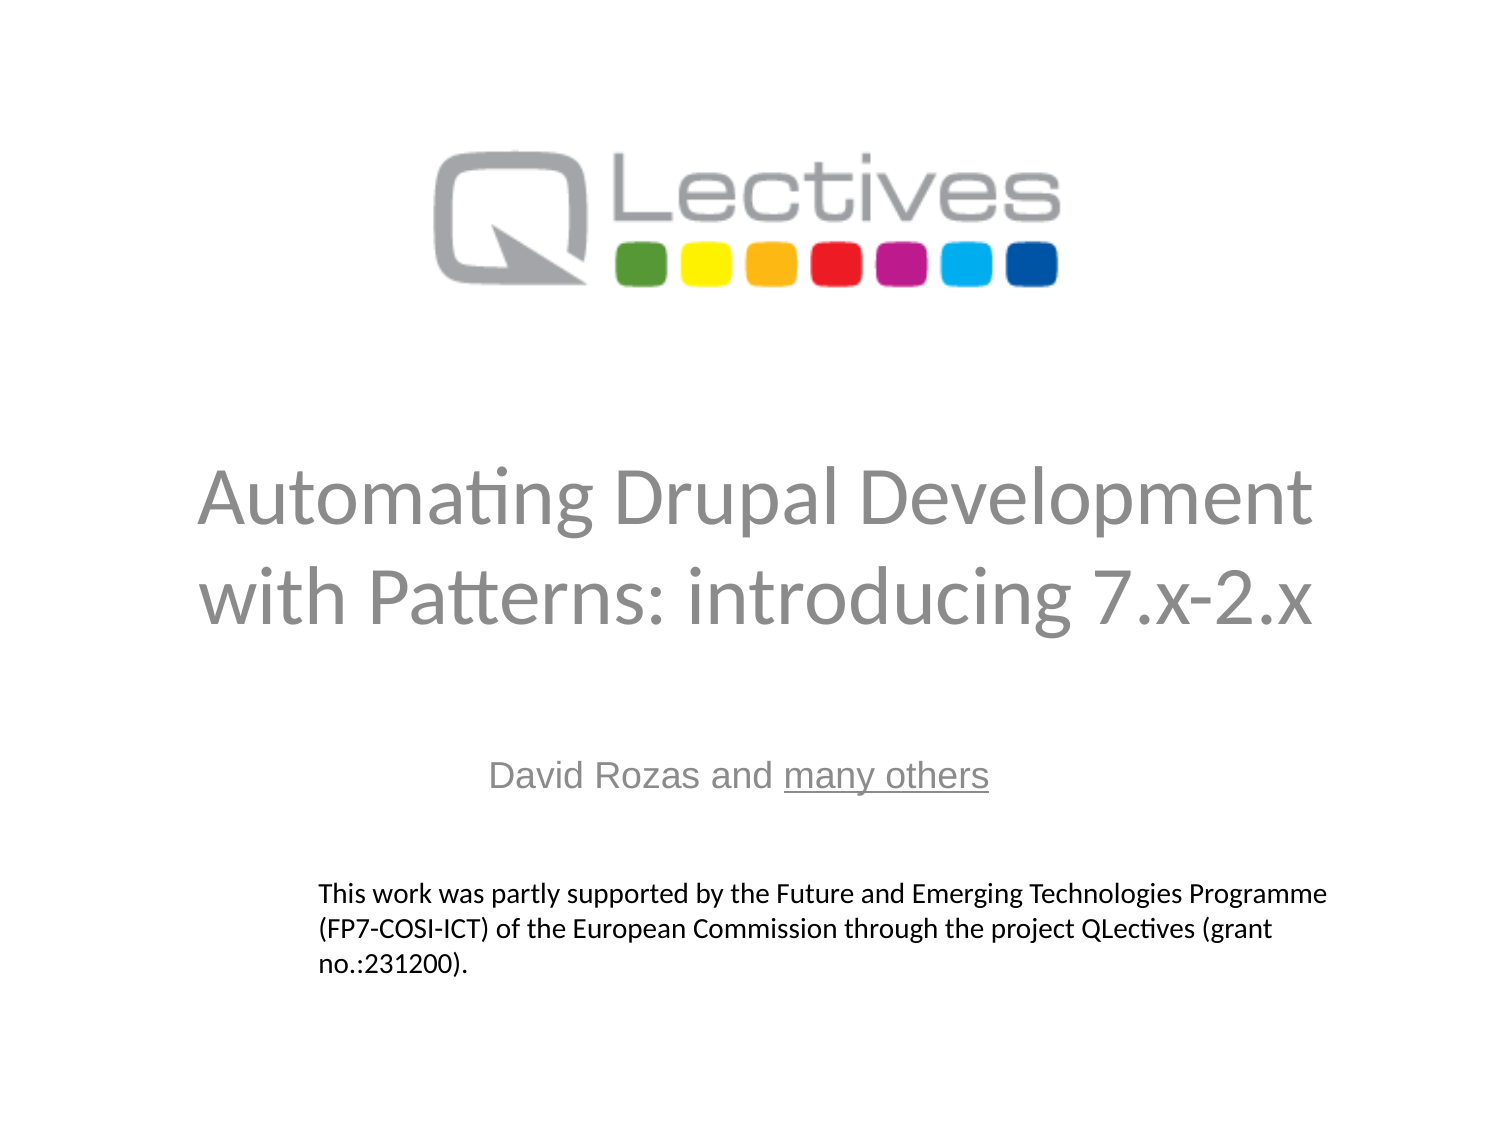

Automating Drupal Development with Patterns: introducing 7.x-2.x
David Rozas and many others